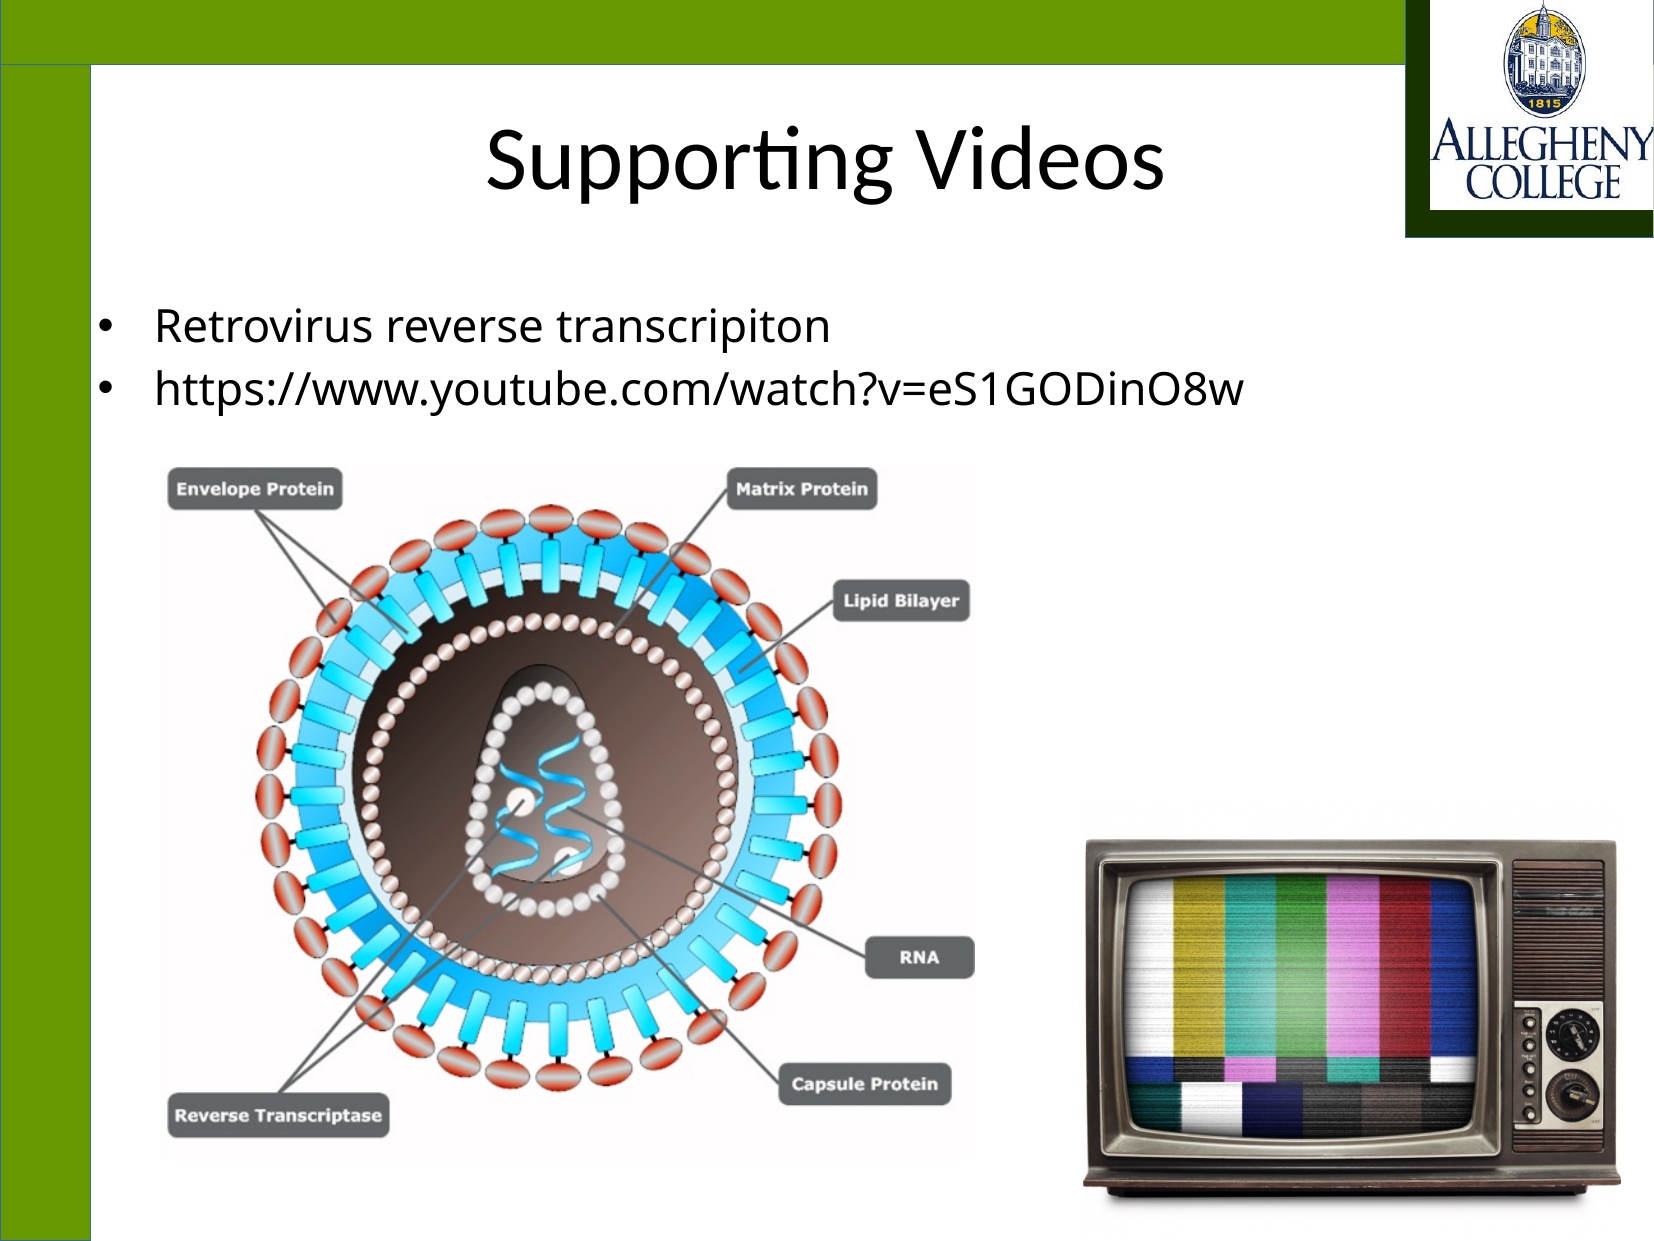

# Supporting Videos
Retrovirus reverse transcripiton
https://www.youtube.com/watch?v=eS1GODinO8w